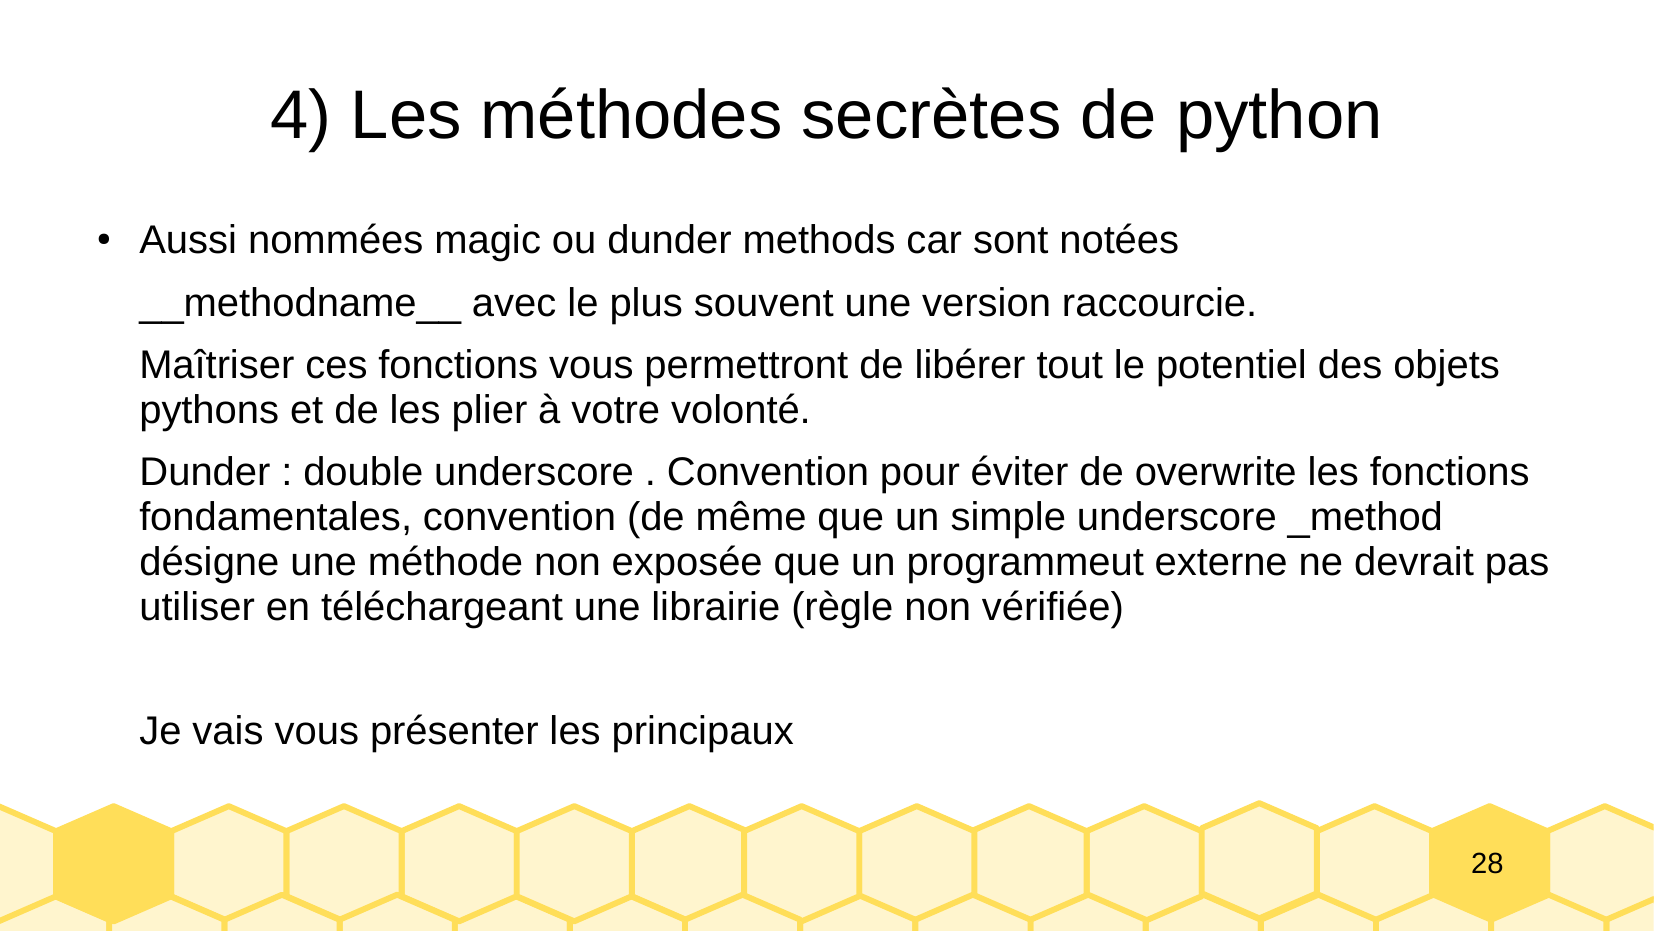

# 4) Les méthodes secrètes de python
Aussi nommées magic ou dunder methods car sont notées
__methodname__ avec le plus souvent une version raccourcie.
Maîtriser ces fonctions vous permettront de libérer tout le potentiel des objets pythons et de les plier à votre volonté.
Dunder : double underscore . Convention pour éviter de overwrite les fonctions fondamentales, convention (de même que un simple underscore _method désigne une méthode non exposée que un programmeut externe ne devrait pas utiliser en téléchargeant une librairie (règle non vérifiée)
Je vais vous présenter les principaux